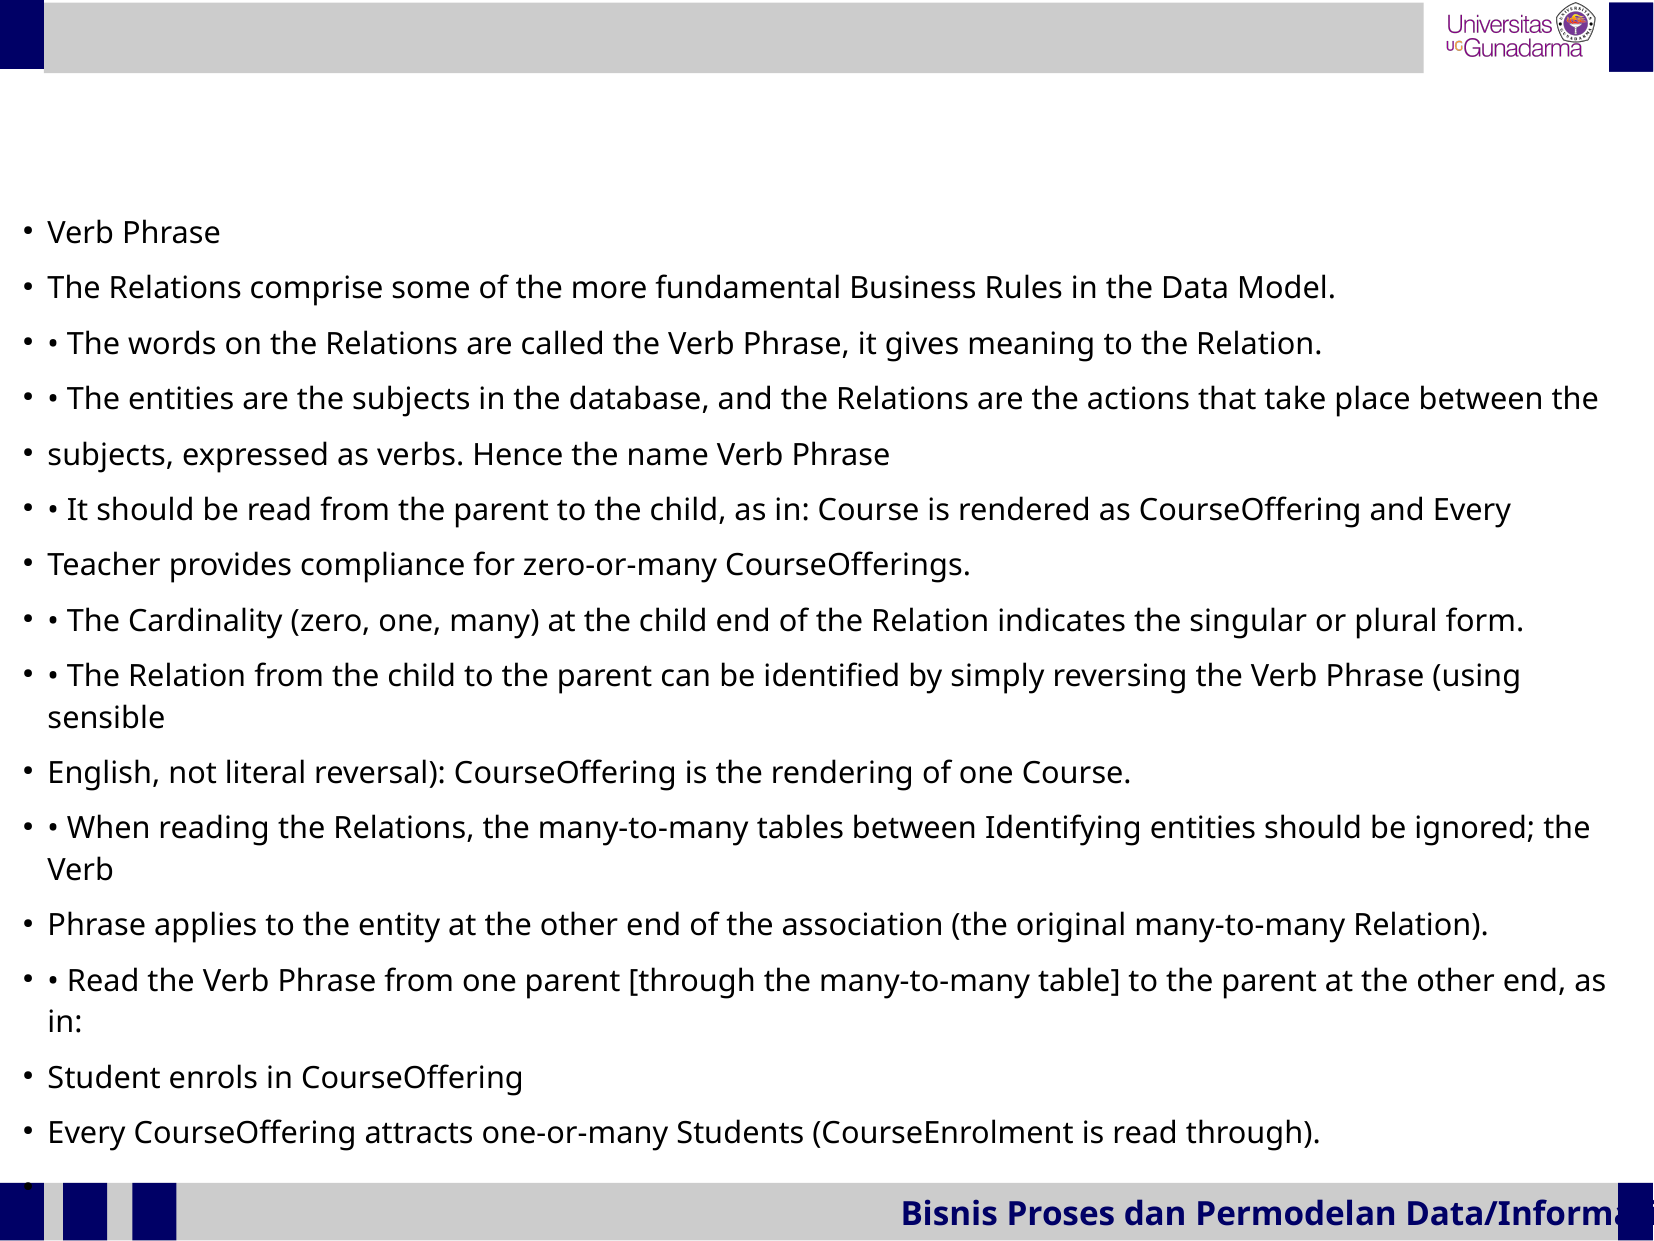

#
Verb Phrase
The Relations comprise some of the more fundamental Business Rules in the Data Model.
• The words on the Relations are called the Verb Phrase, it gives meaning to the Relation.
• The entities are the subjects in the database, and the Relations are the actions that take place between the
subjects, expressed as verbs. Hence the name Verb Phrase
• It should be read from the parent to the child, as in: Course is rendered as CourseOffering and Every
Teacher provides compliance for zero-or-many CourseOfferings.
• The Cardinality (zero, one, many) at the child end of the Relation indicates the singular or plural form.
• The Relation from the child to the parent can be identified by simply reversing the Verb Phrase (using sensible
English, not literal reversal): CourseOffering is the rendering of one Course.
• When reading the Relations, the many-to-many tables between Identifying entities should be ignored; the Verb
Phrase applies to the entity at the other end of the association (the original many-to-many Relation).
• Read the Verb Phrase from one parent [through the many-to-many table] to the parent at the other end, as in:
Student enrols in CourseOffering
Every CourseOffering attracts one-or-many Students (CourseEnrolment is read through).